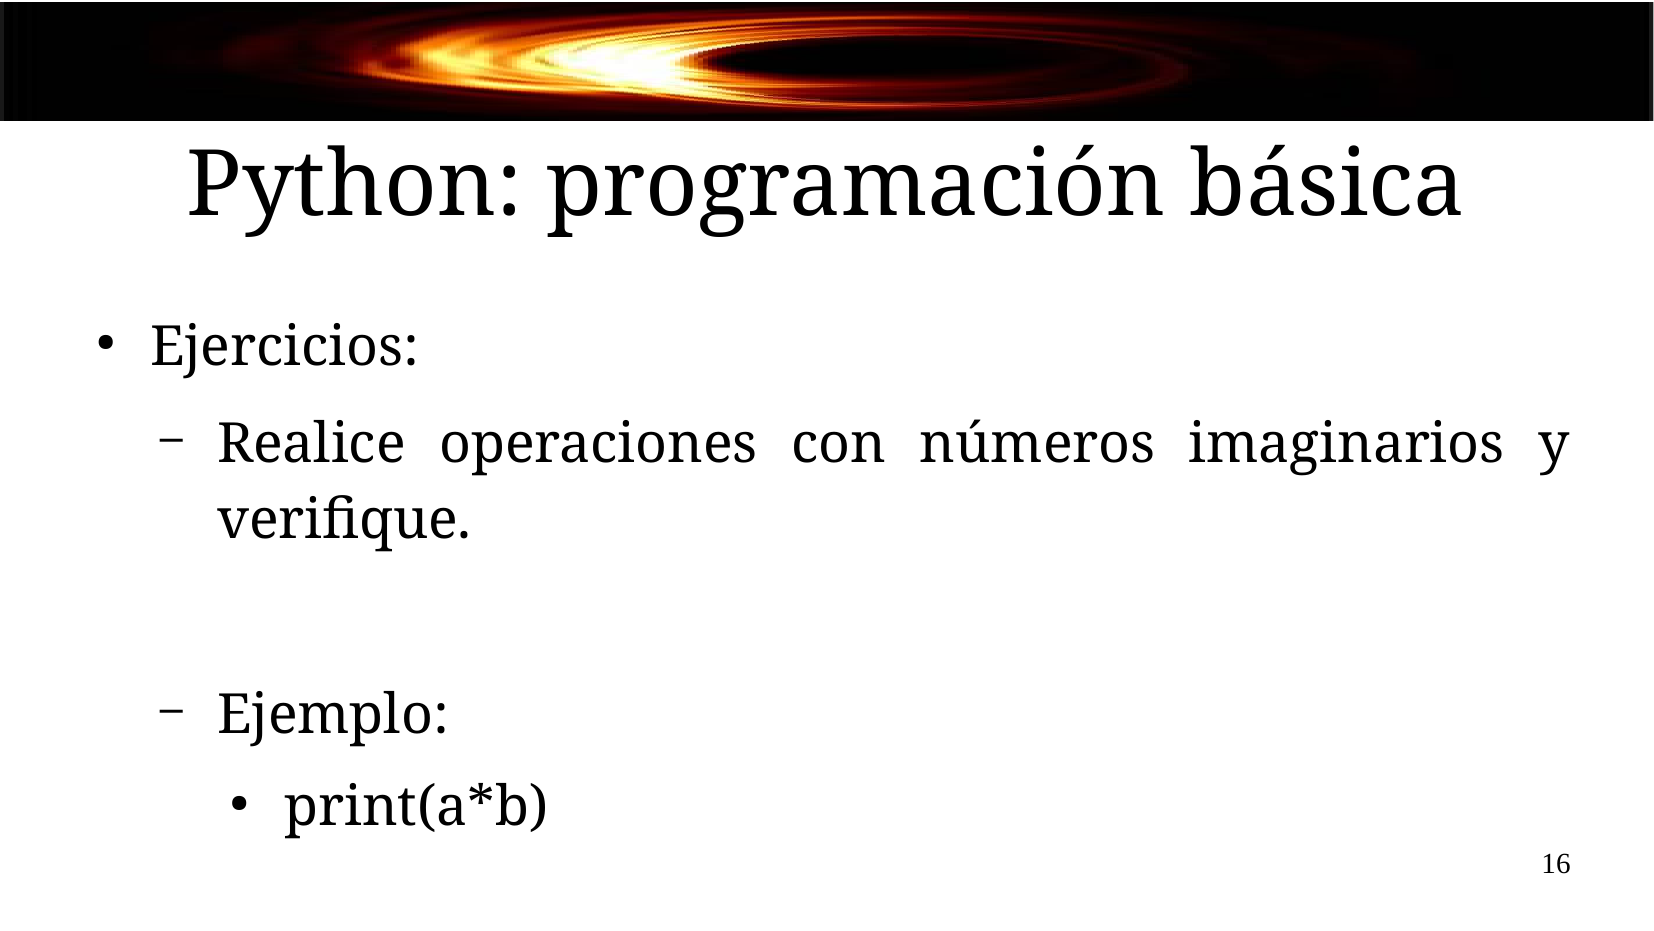

# Python: programación básica
Ejercicios:
Realice operaciones con números imaginarios y verifique.
Ejemplo:
print(a*b)
16